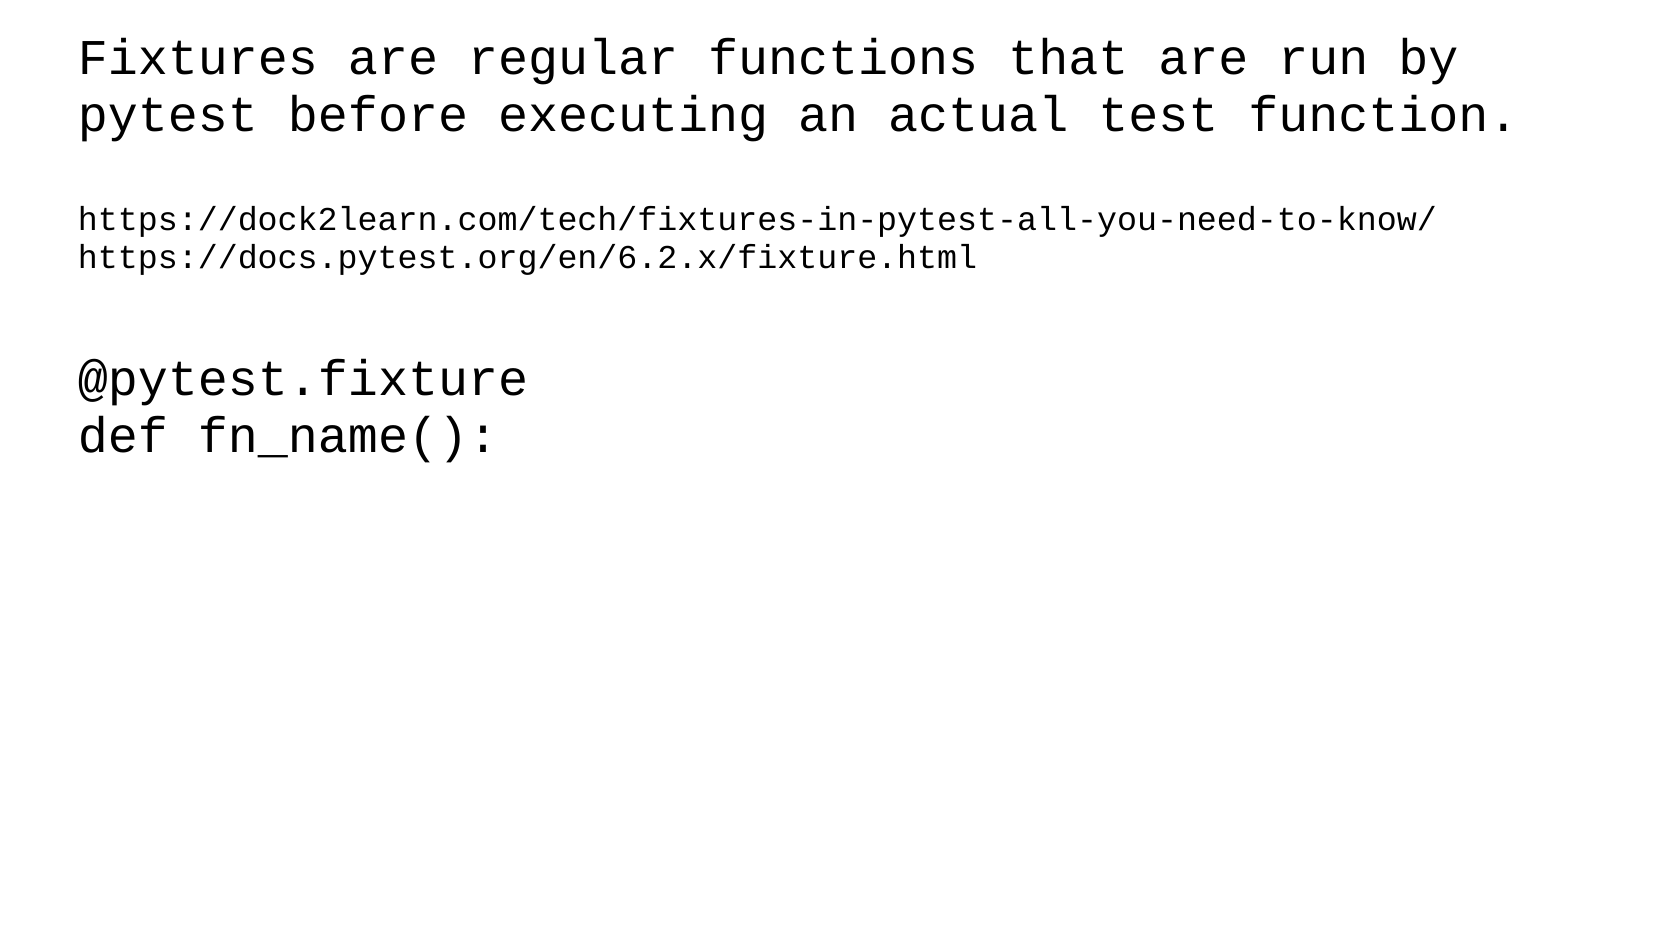

Fixtures are regular functions that are run by pytest before executing an actual test function.
https://dock2learn.com/tech/fixtures-in-pytest-all-you-need-to-know/
https://docs.pytest.org/en/6.2.x/fixture.html
@pytest.fixture
def fn_name():